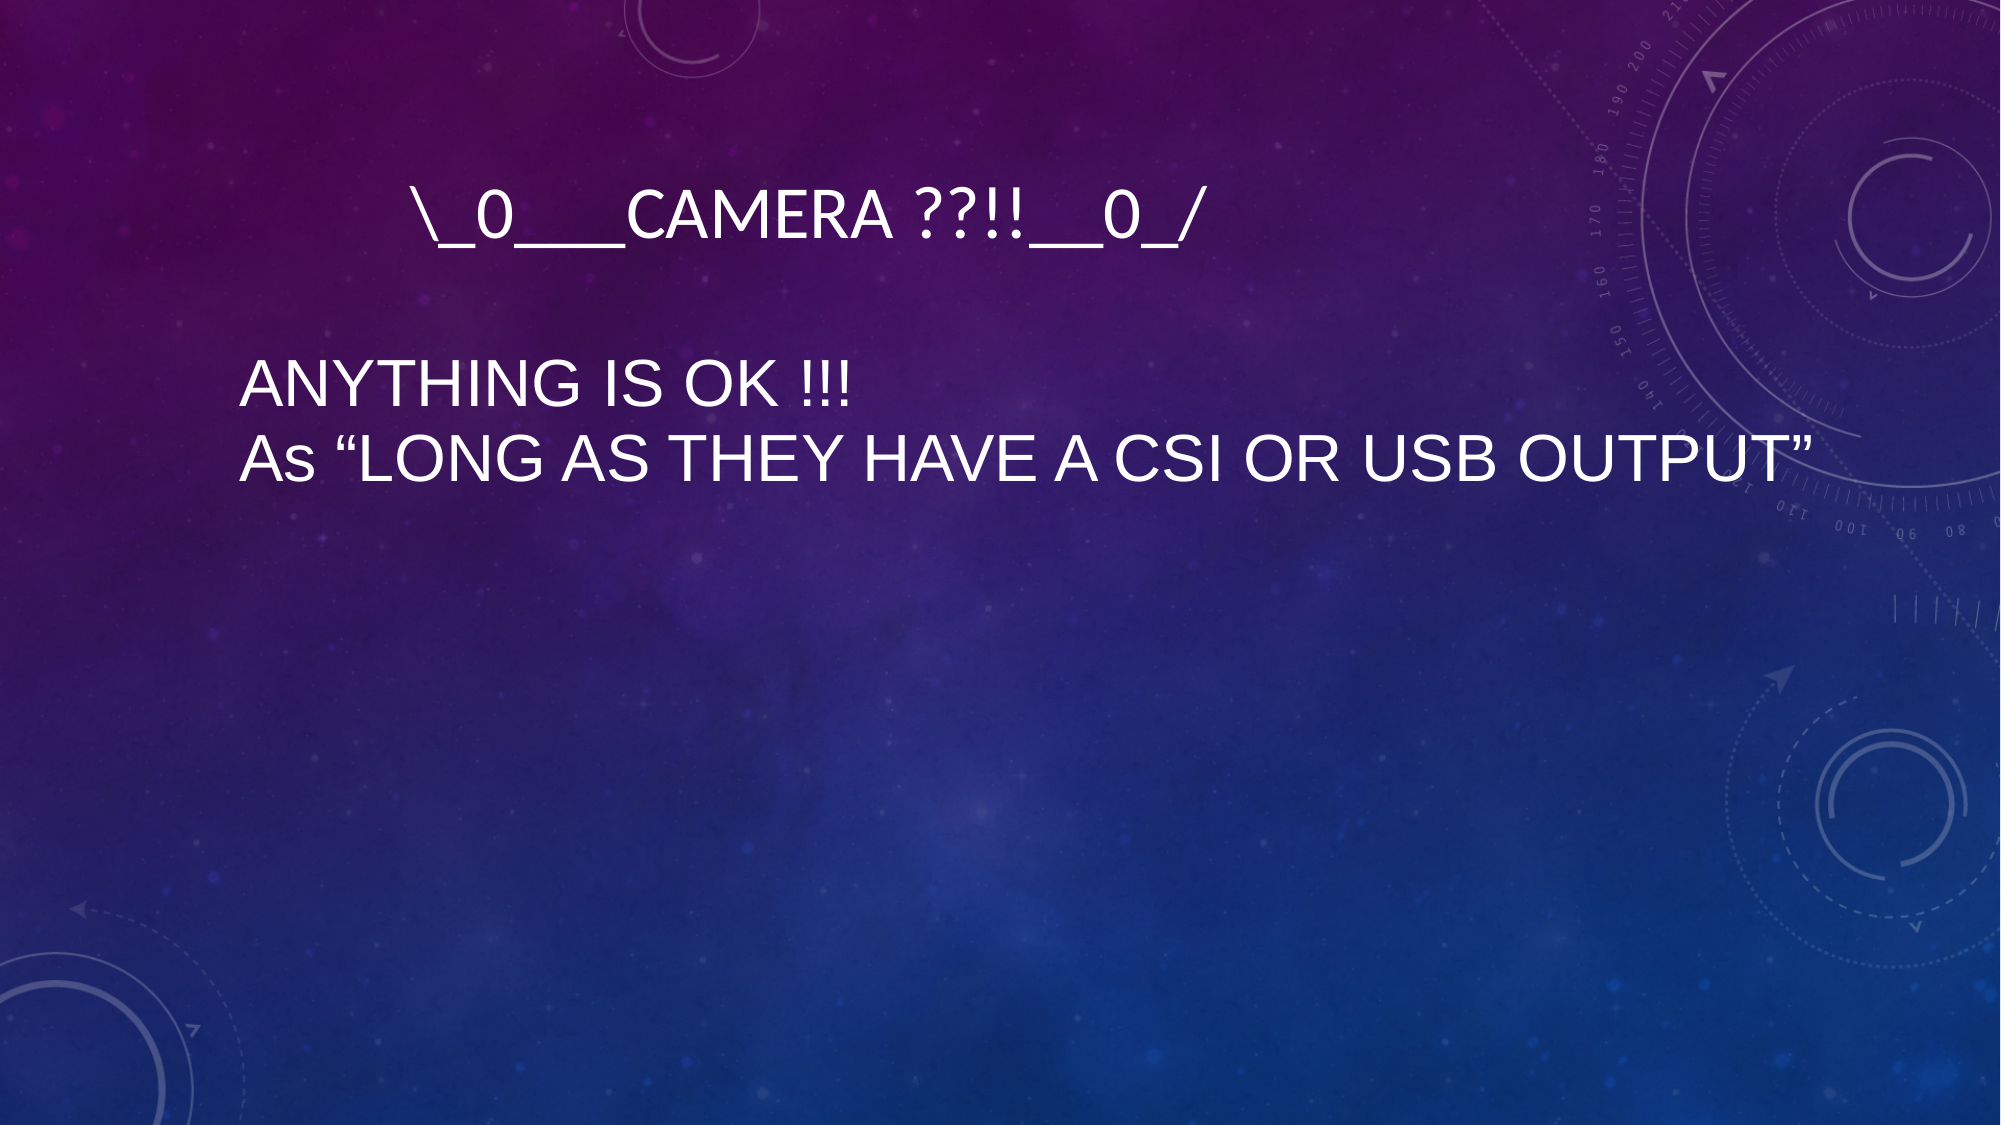

# \_0___CAMERA ??!!__0_/
ANYTHING IS OK !!!
As “LONG AS THEY HAVE A CSI OR USB OUTPUT”